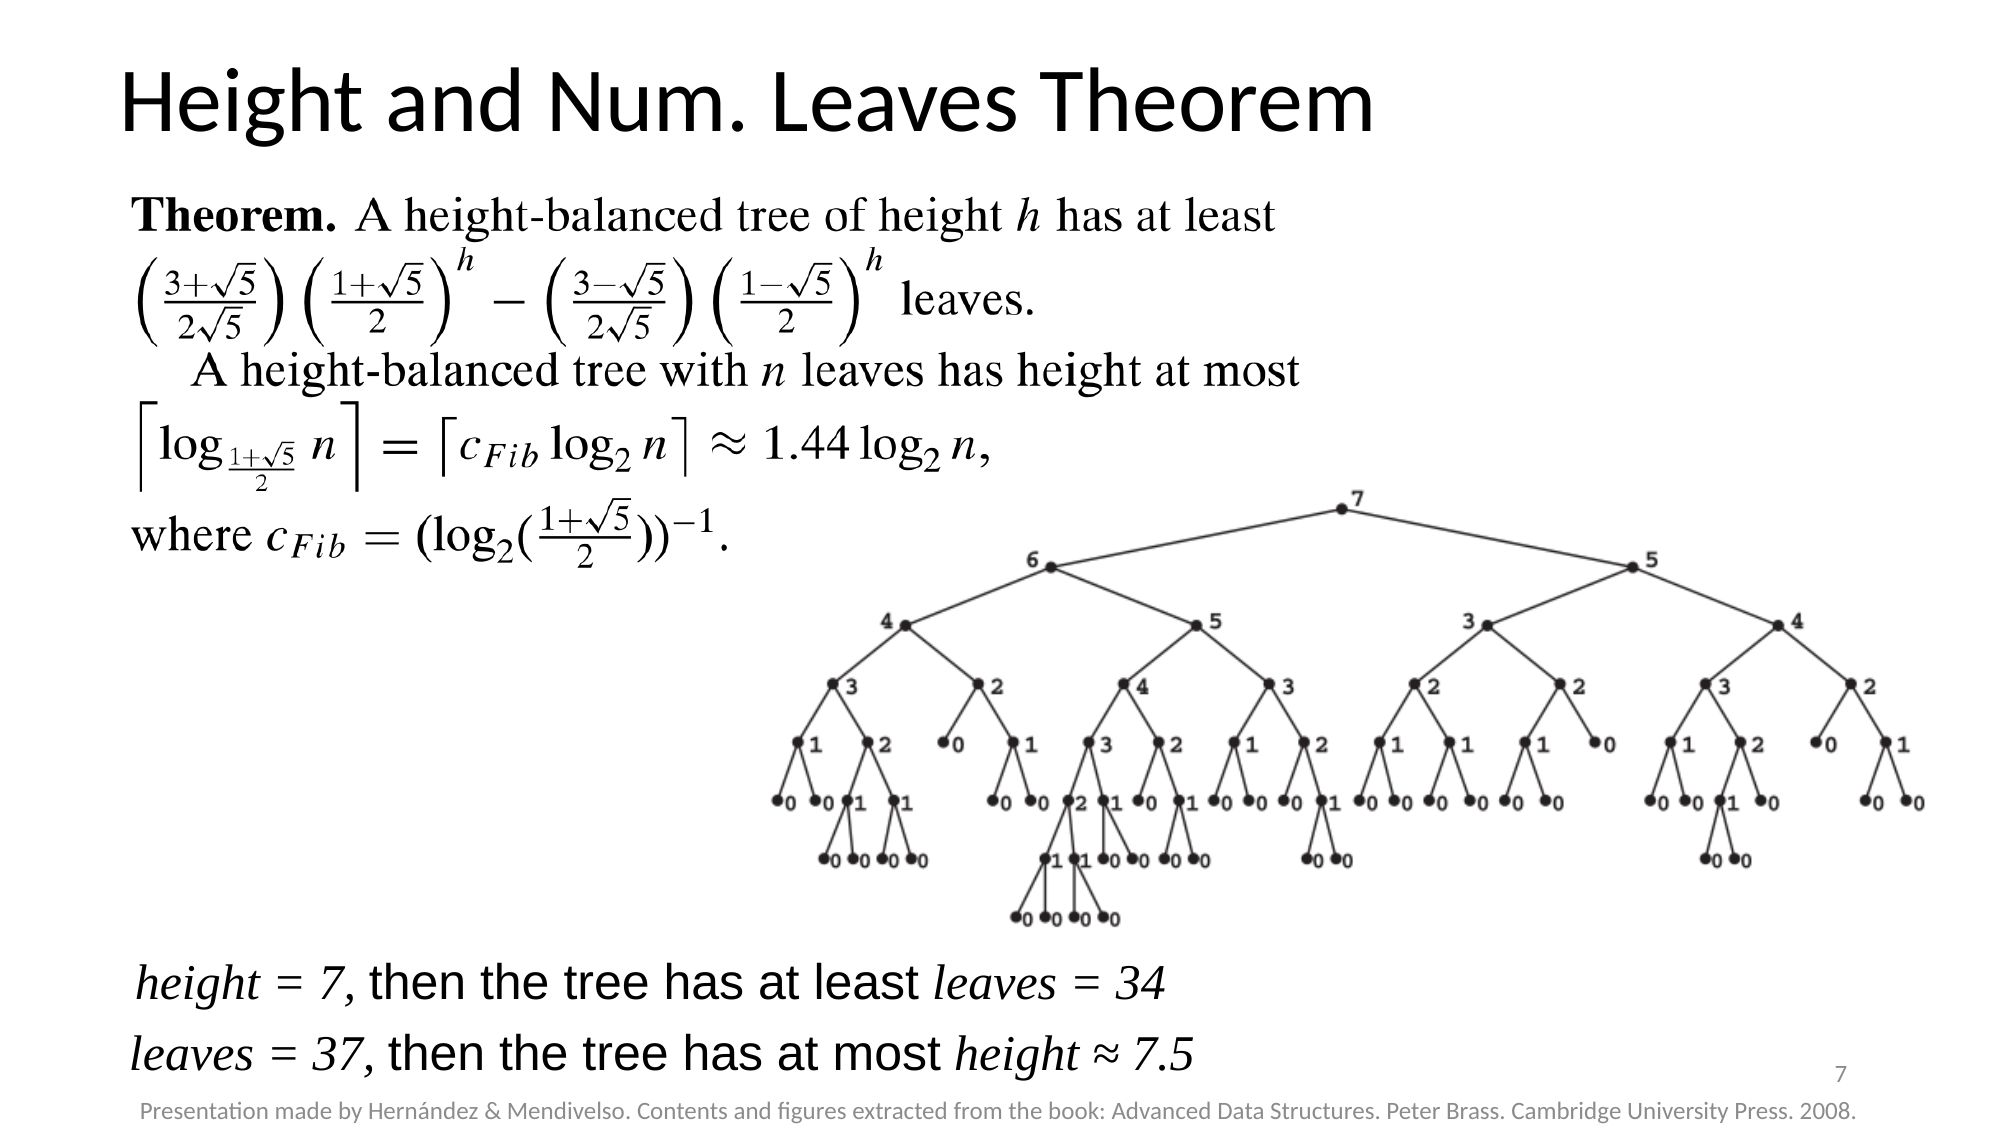

# Height and Num. Leaves Theorem
height = 7, then the tree has at least leaves = 34
leaves = 37, then the tree has at most height ≈ 7.5
7
Presentation made by Hernández & Mendivelso. Contents and figures extracted from the book: Advanced Data Structures. Peter Brass. Cambridge University Press. 2008.